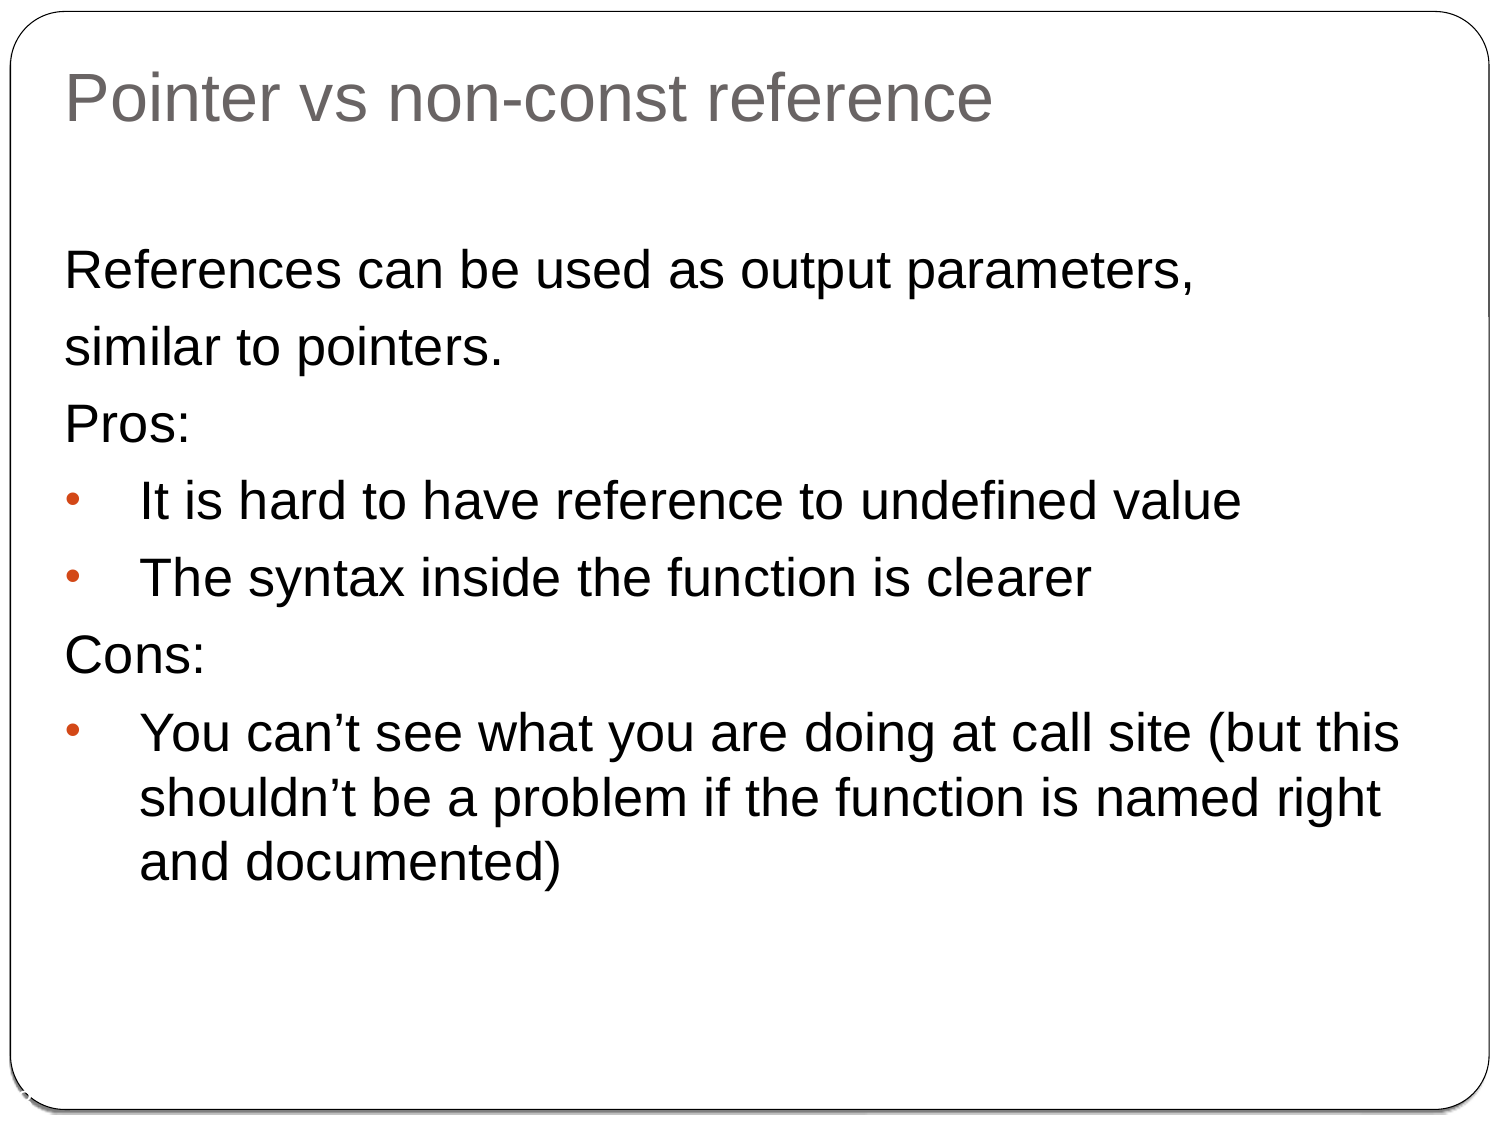

# Pointer vs non-const reference
References can be used as output parameters,
similar to pointers.
Pros:
It is hard to have reference to undefined value
The syntax inside the function is clearer
Cons:
You can’t see what you are doing at call site (but this shouldn’t be a problem if the function is named right and documented)